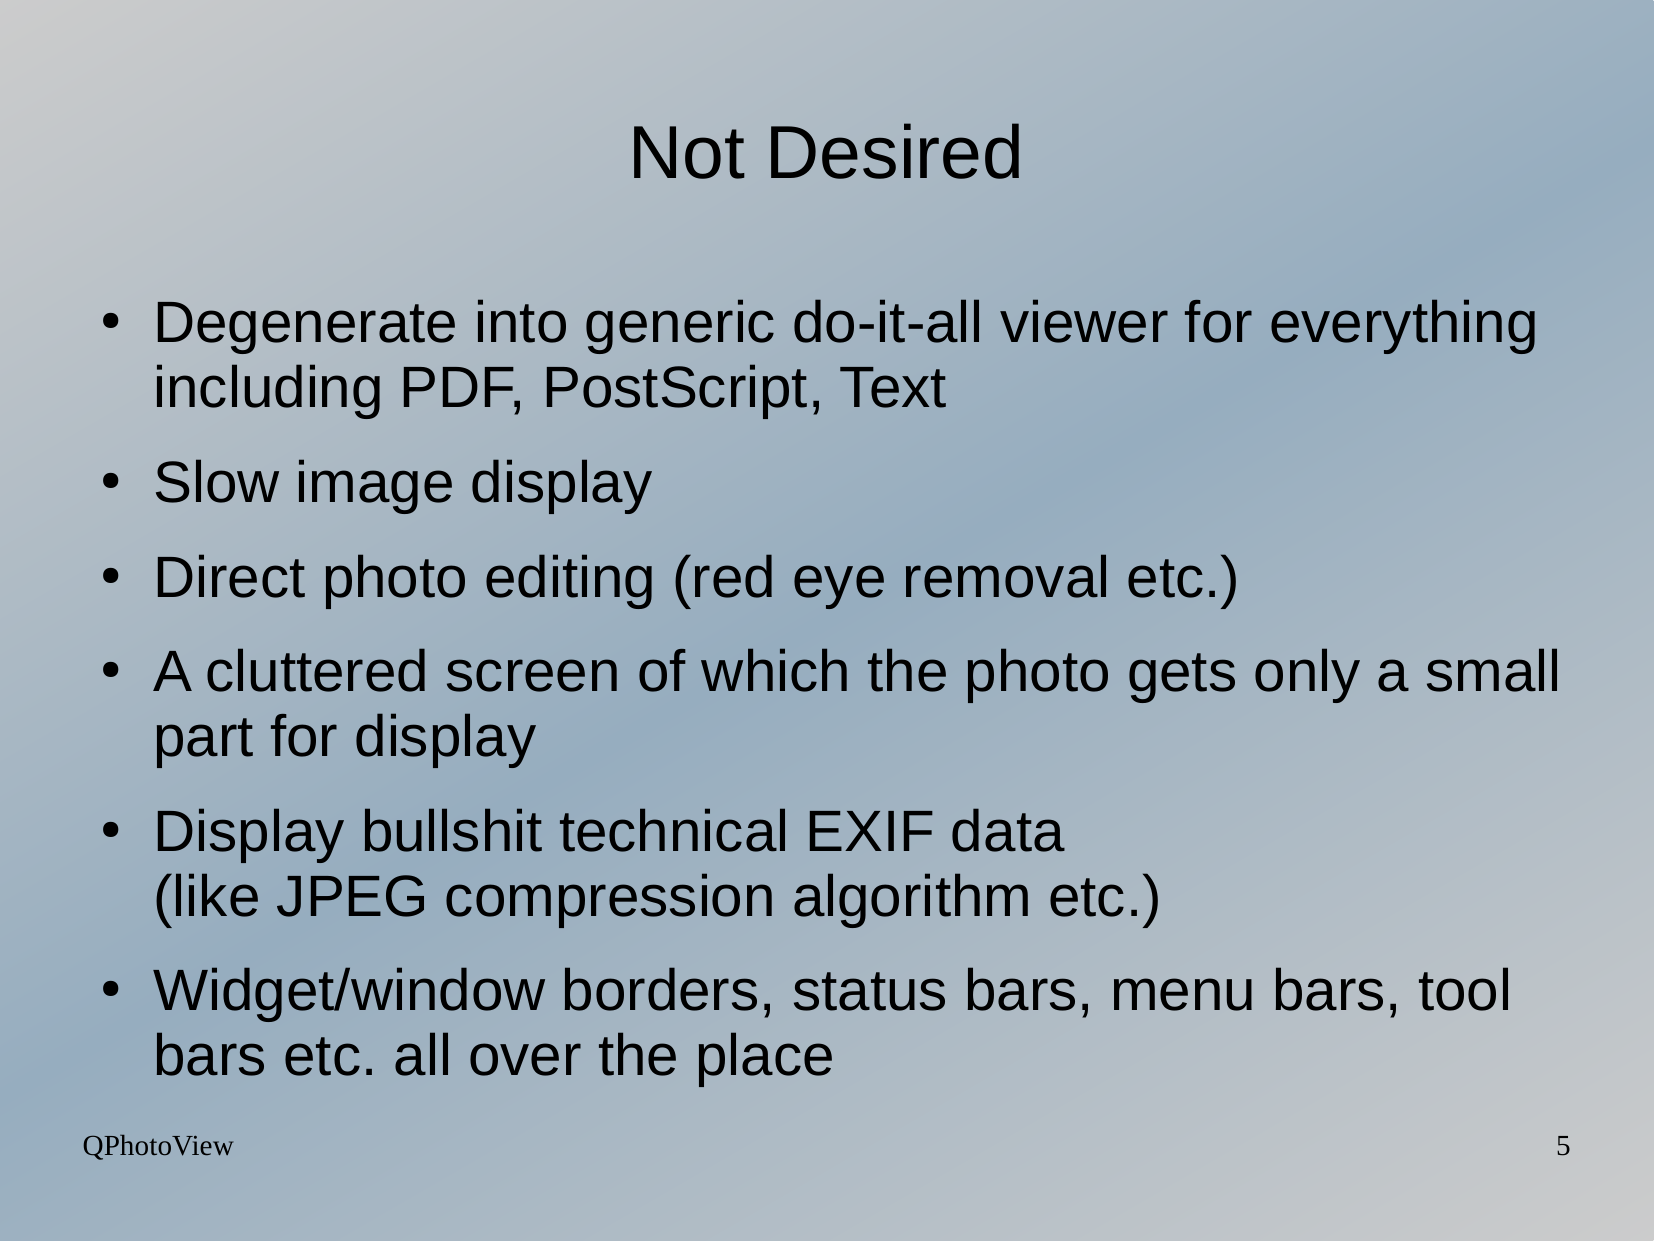

# Not Desired
Degenerate into generic do-it-all viewer for everything including PDF, PostScript, Text
Slow image display
Direct photo editing (red eye removal etc.)
A cluttered screen of which the photo gets only a small part for display
Display bullshit technical EXIF data
(like JPEG compression algorithm etc.)
Widget/window borders, status bars, menu bars, tool bars etc. all over the place
5